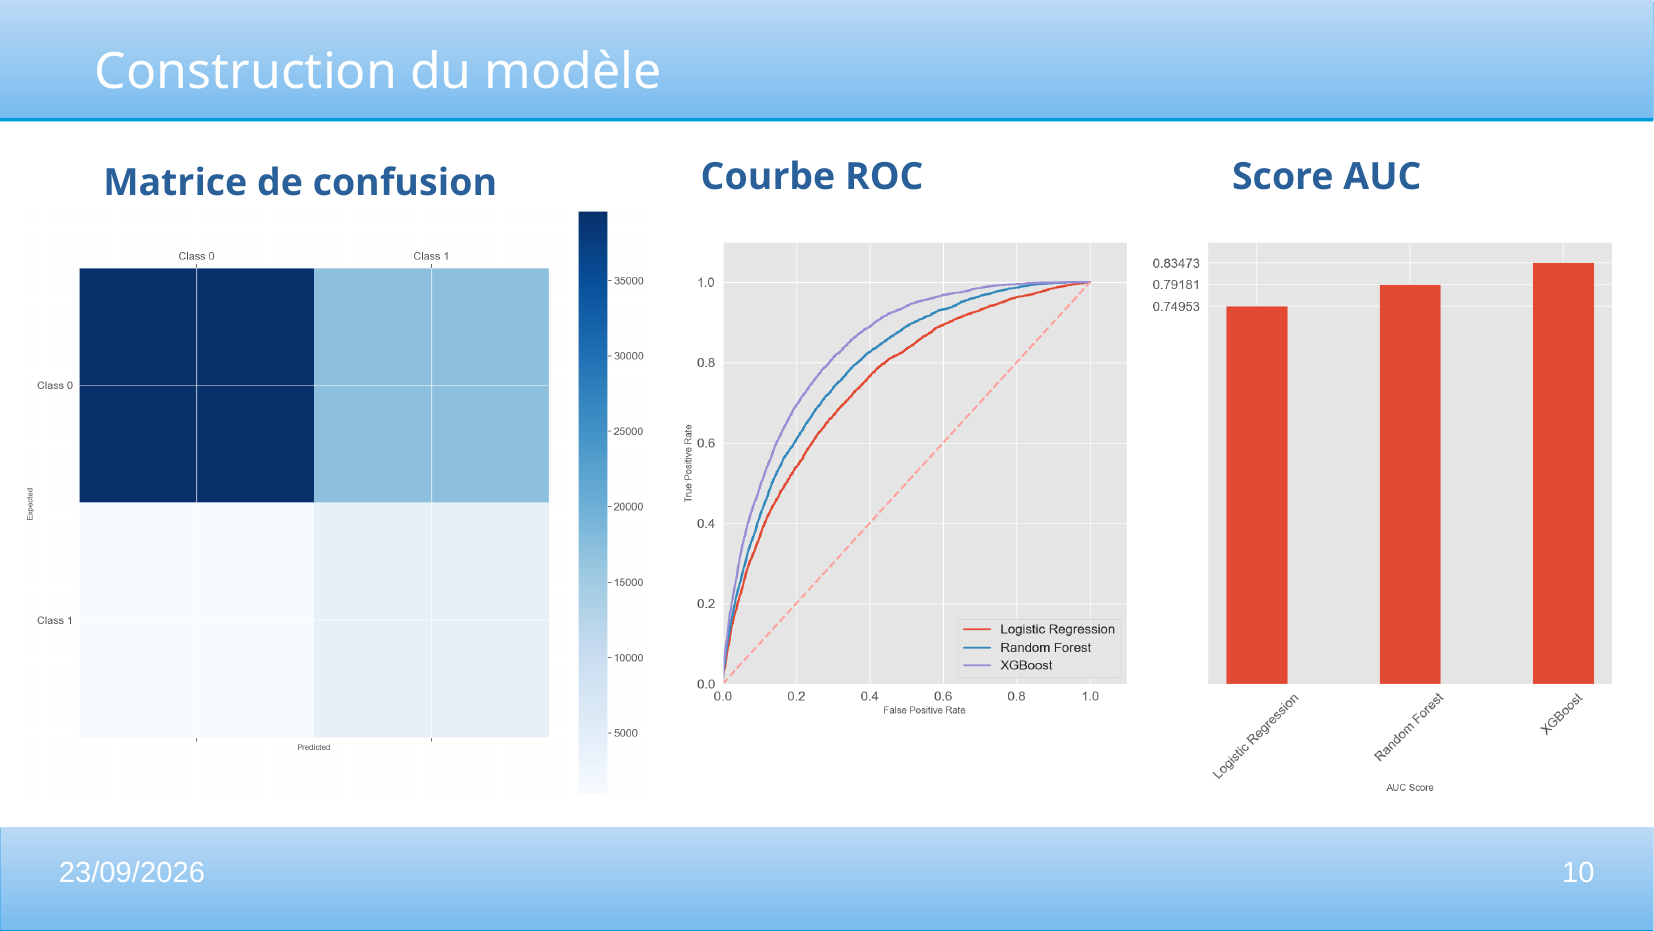

# Construction du modèle
Courbe ROC
Score AUC
Matrice de confusion
10